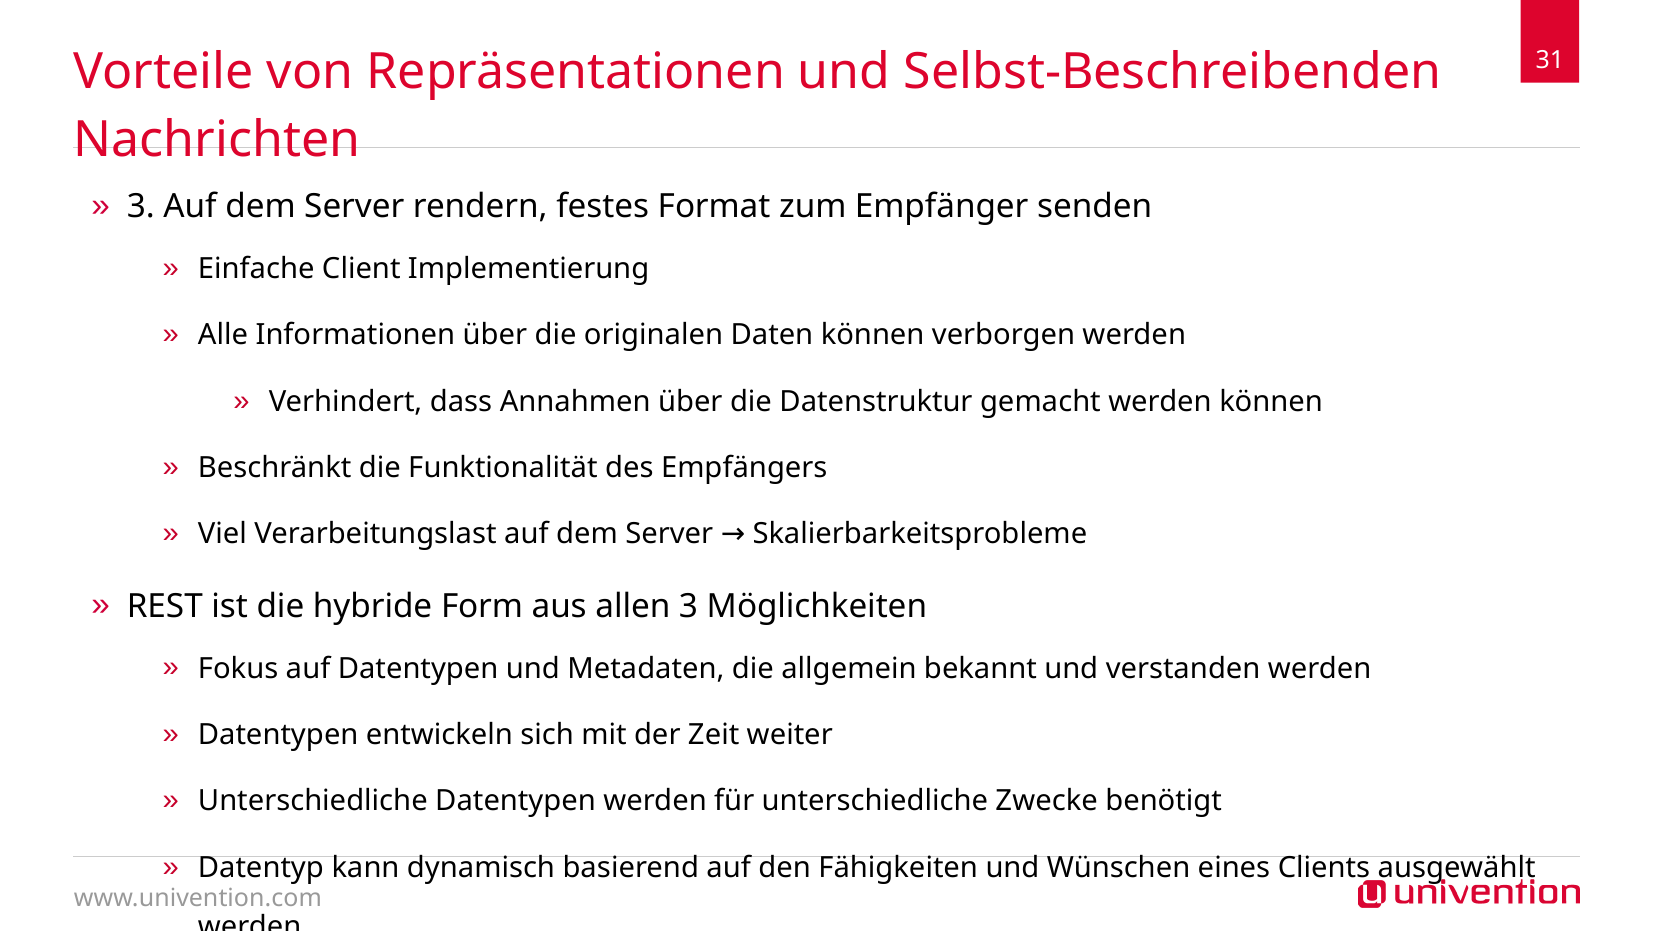

# Vorteile von Repräsentationen und Selbst-Beschreibenden Nachrichten
3. Auf dem Server rendern, festes Format zum Empfänger senden
Einfache Client Implementierung
Alle Informationen über die originalen Daten können verborgen werden
Verhindert, dass Annahmen über die Datenstruktur gemacht werden können
Beschränkt die Funktionalität des Empfängers
Viel Verarbeitungslast auf dem Server → Skalierbarkeitsprobleme
REST ist die hybride Form aus allen 3 Möglichkeiten
Fokus auf Datentypen und Metadaten, die allgemein bekannt und verstanden werden
Datentypen entwickeln sich mit der Zeit weiter
Unterschiedliche Datentypen werden für unterschiedliche Zwecke benötigt
Datentyp kann dynamisch basierend auf den Fähigkeiten und Wünschen eines Clients ausgewählt werden